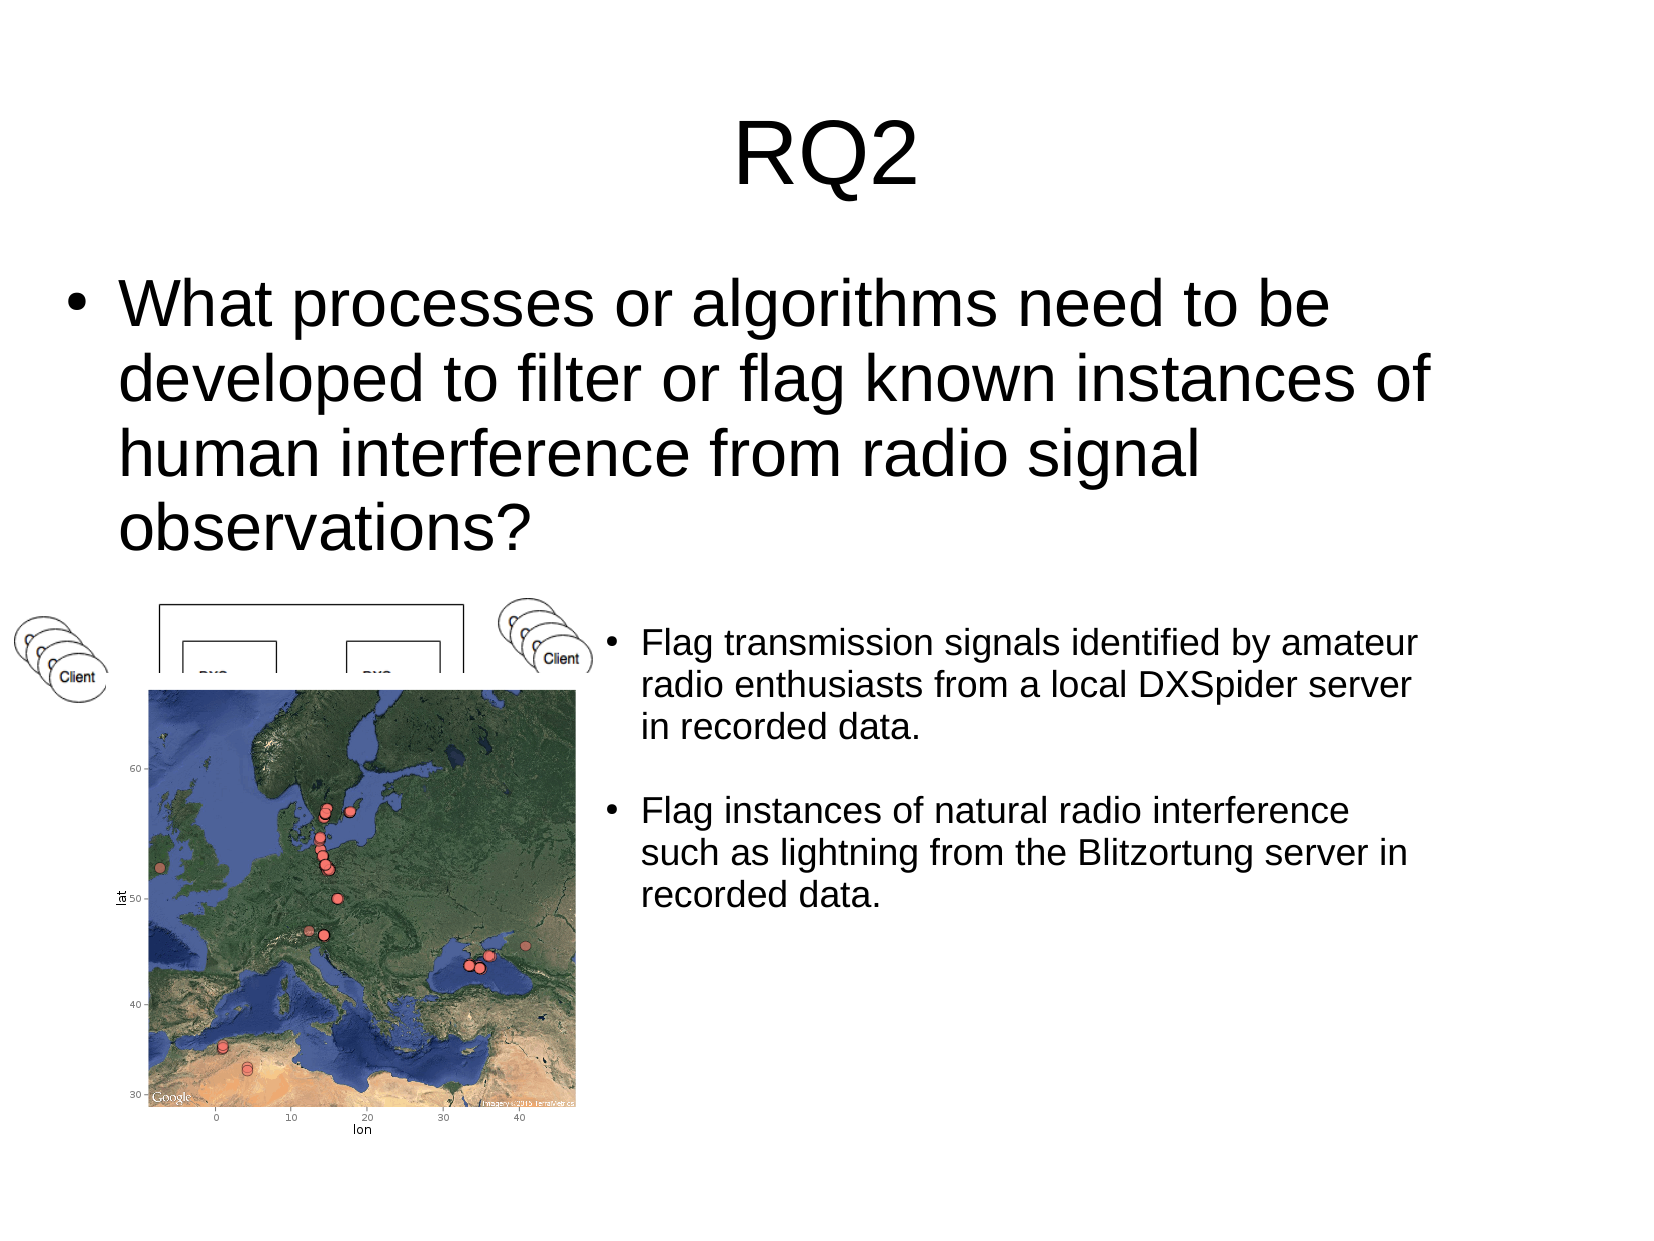

# RQ2
What processes or algorithms need to be developed to filter or flag known instances of human interference from radio signal observations?
Flag transmission signals identified by amateur radio enthusiasts from a local DXSpider server in recorded data.
Flag instances of natural radio interference such as lightning from the Blitzortung server in recorded data.